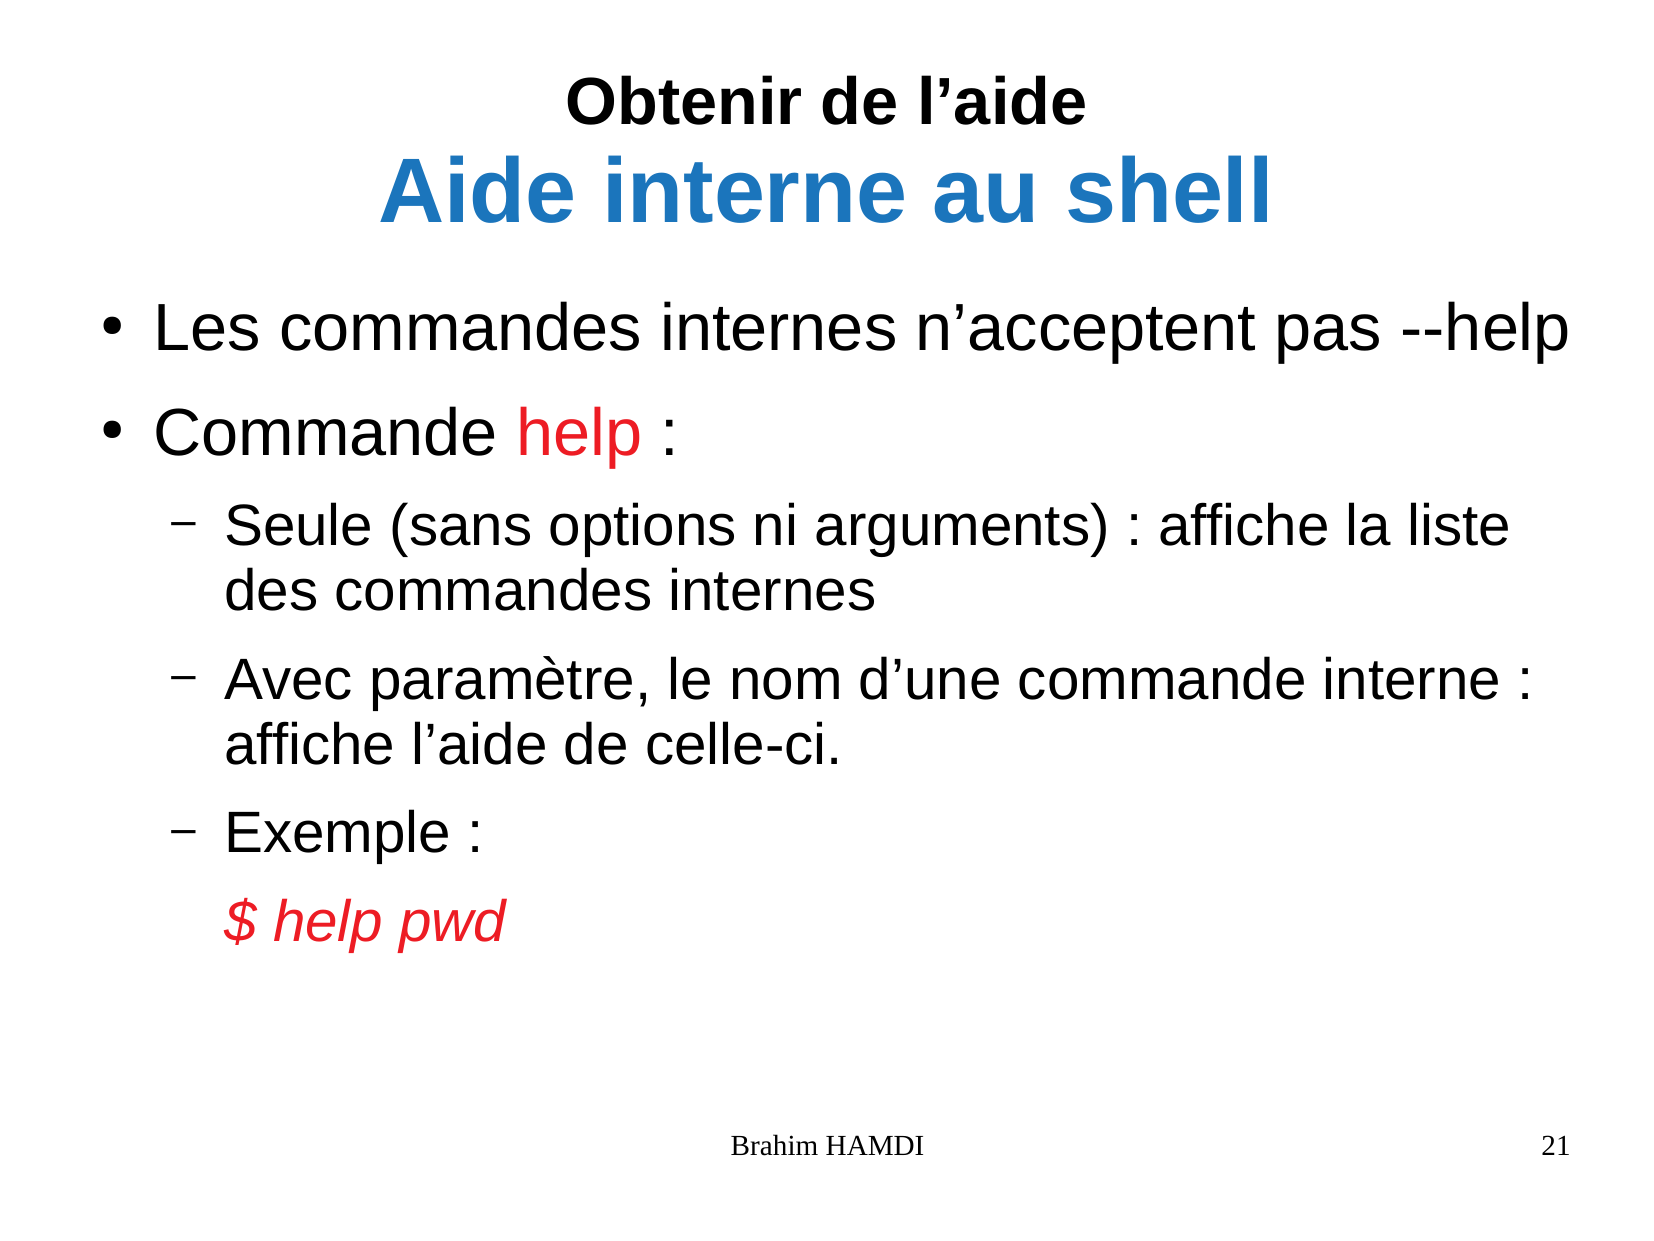

# Obtenir de l’aide Aide interne au shell
Les commandes internes n’acceptent pas --help
Commande help :
Seule (sans options ni arguments) : affiche la liste des commandes internes
Avec paramètre, le nom d’une commande interne : affiche l’aide de celle-ci.
Exemple :
$ help pwd
Brahim HAMDI
21